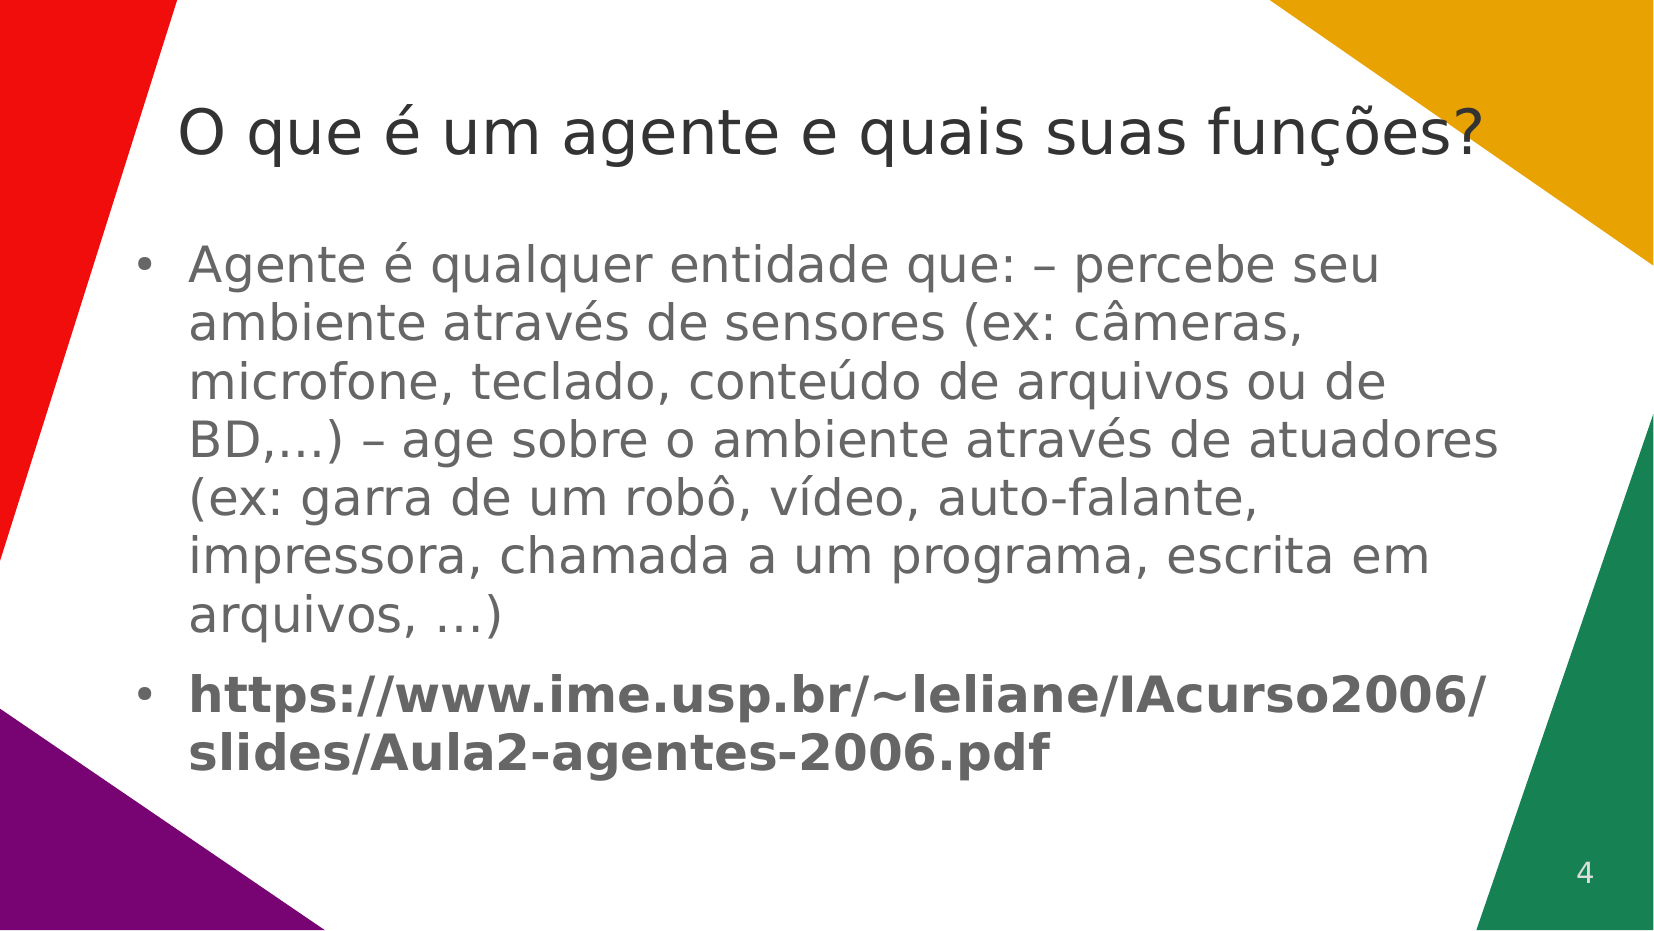

# O que é um agente e quais suas funções?
Agente é qualquer entidade que: – percebe seu ambiente através de sensores (ex: câmeras, microfone, teclado, conteúdo de arquivos ou de BD,...) – age sobre o ambiente através de atuadores (ex: garra de um robô, vídeo, auto-falante, impressora, chamada a um programa, escrita em arquivos, …)
https://www.ime.usp.br/~leliane/IAcurso2006/slides/Aula2-agentes-2006.pdf
4